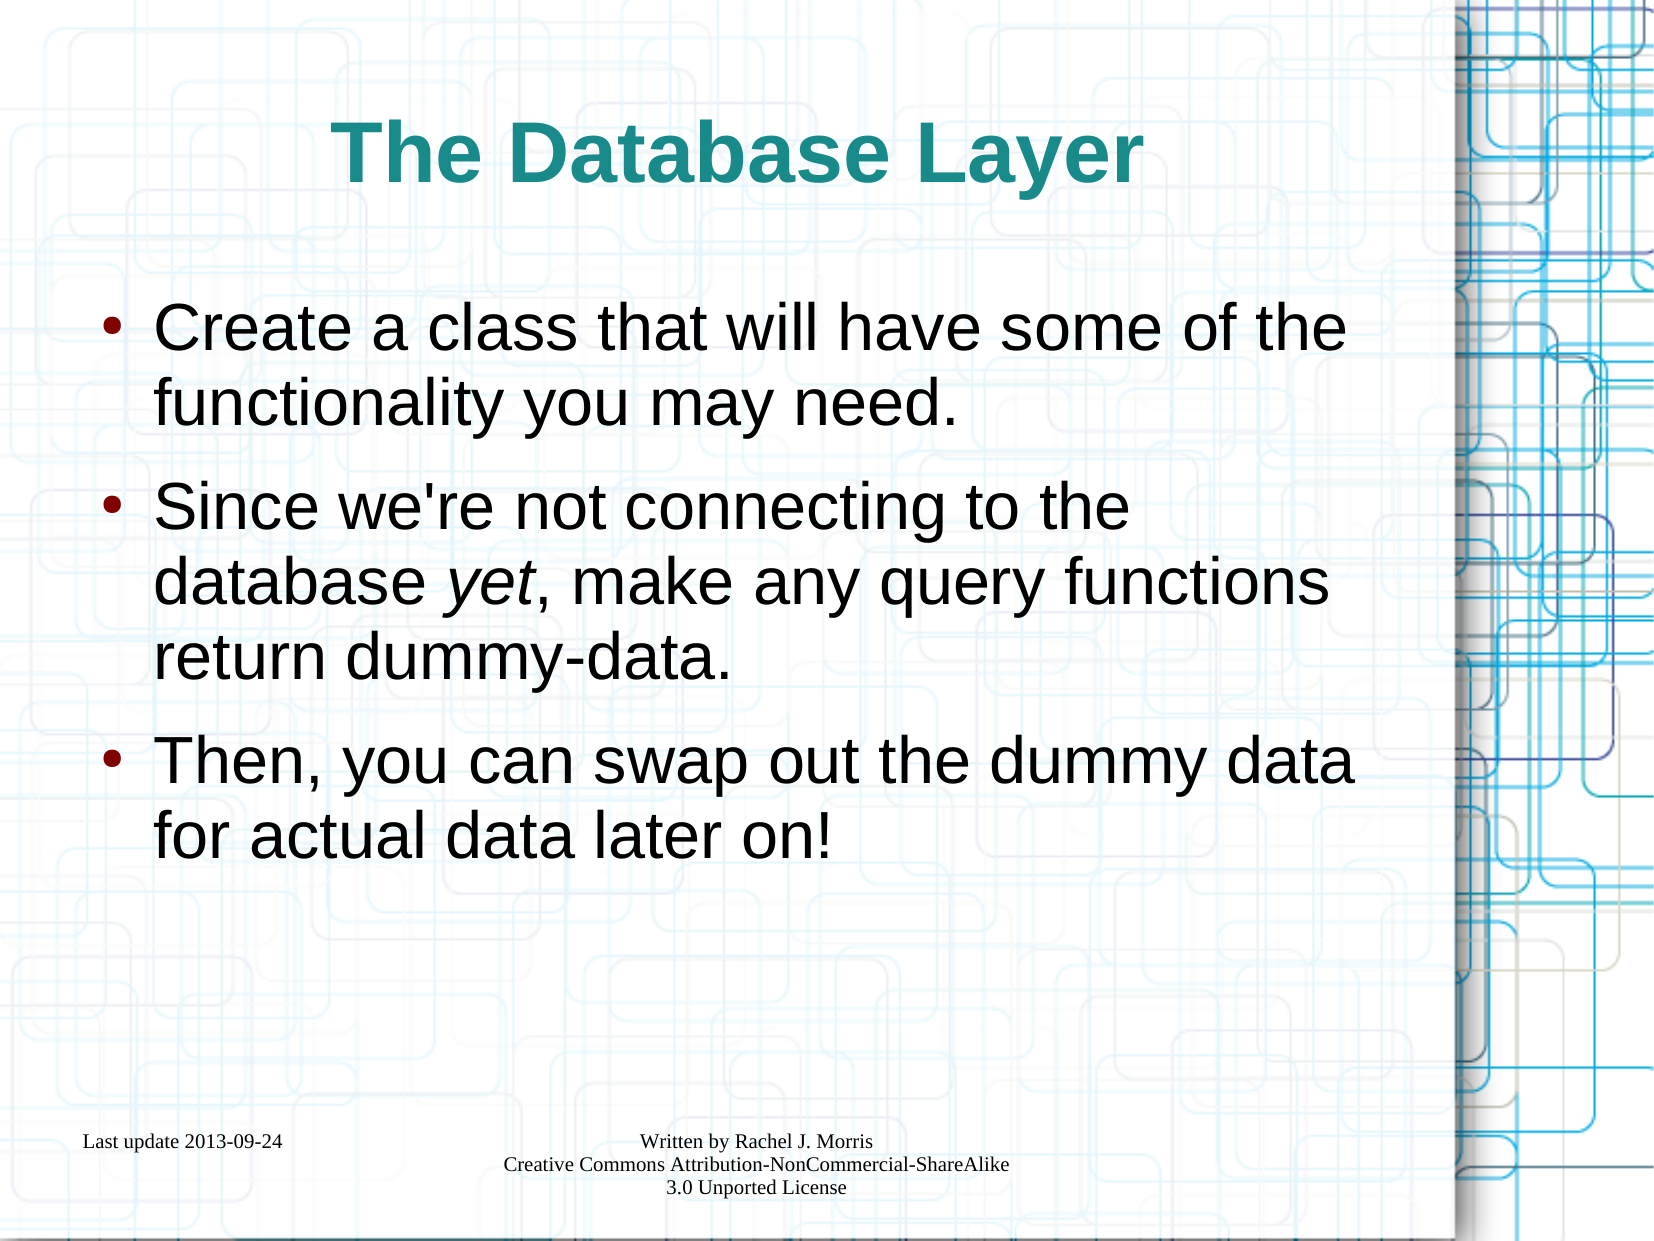

# The Database Layer
Create a class that will have some of the functionality you may need.
Since we're not connecting to the database yet, make any query functions return dummy-data.
Then, you can swap out the dummy data for actual data later on!